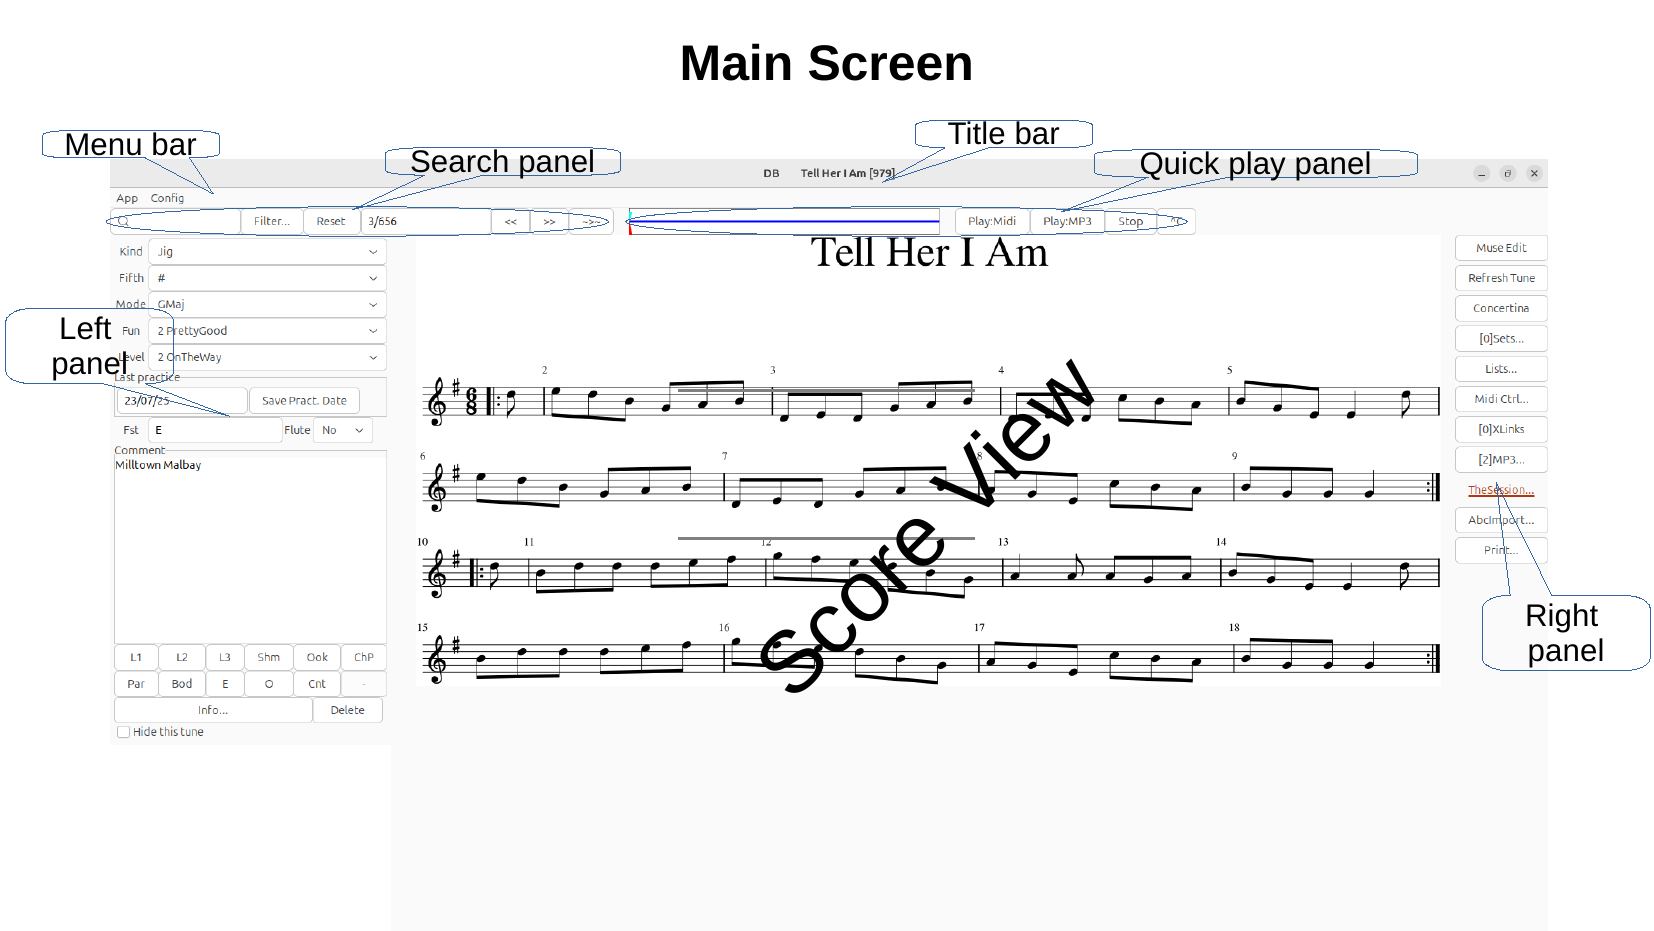

# Main Screen
Title bar
Menu bar
Search panel
Quick play panel
Left
panel
Score View
Right
panel